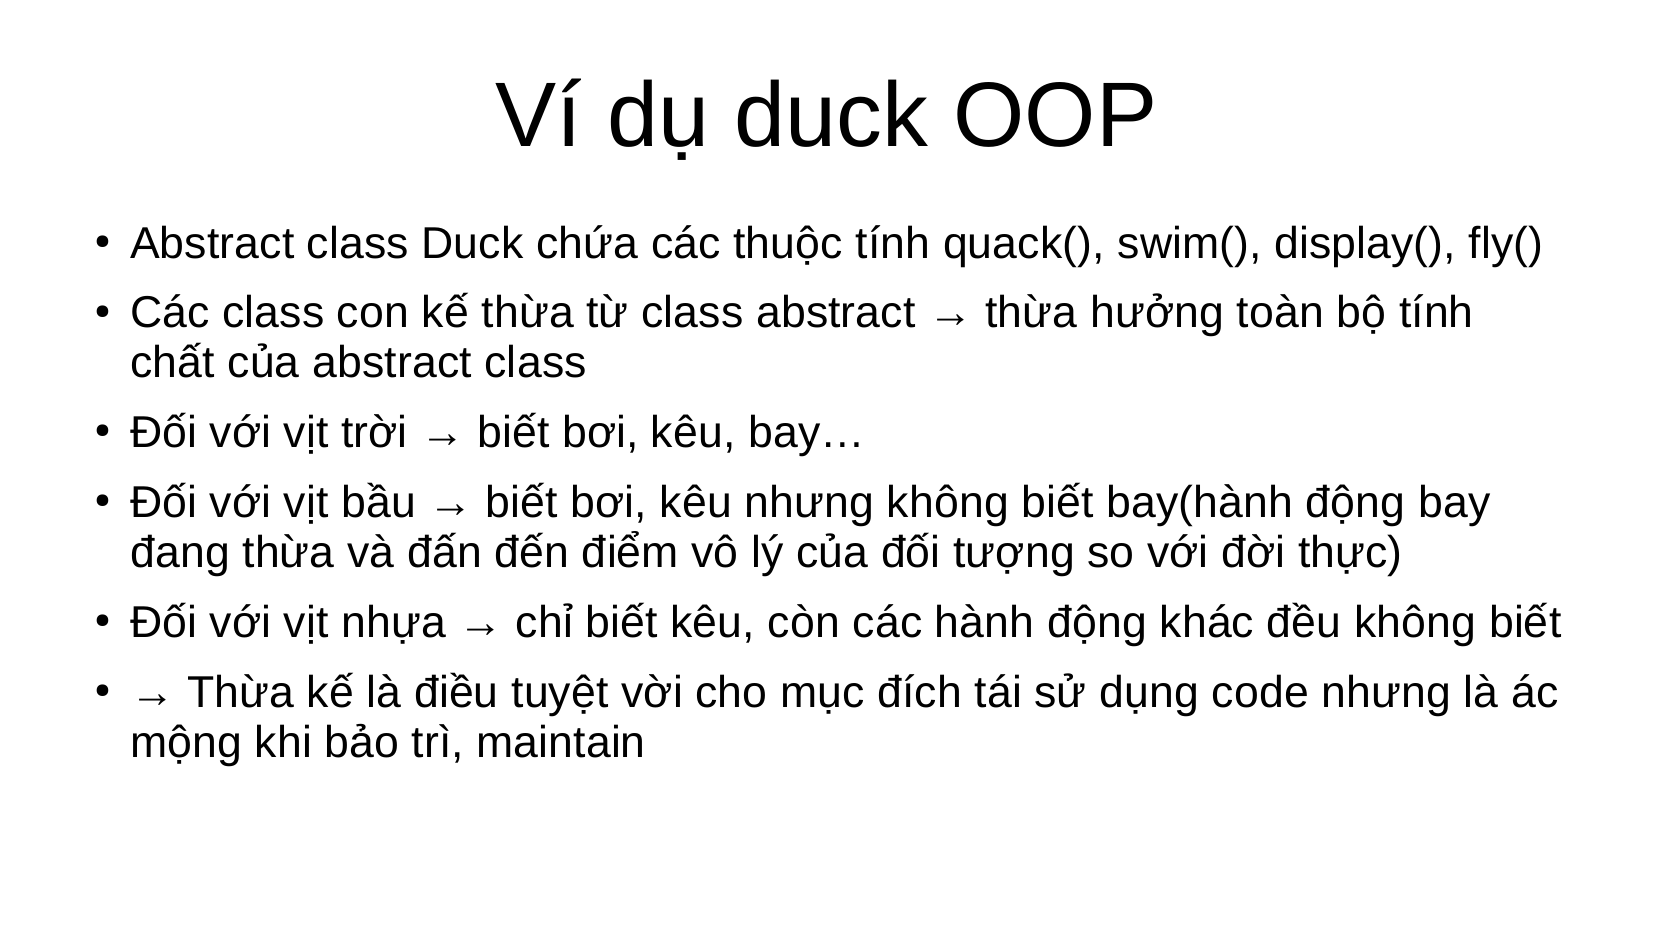

# Ví dụ duck OOP
Abstract class Duck chứa các thuộc tính quack(), swim(), display(), fly()
Các class con kế thừa từ class abstract → thừa hưởng toàn bộ tính chất của abstract class
Đối với vịt trời → biết bơi, kêu, bay…
Đối với vịt bầu → biết bơi, kêu nhưng không biết bay(hành động bay đang thừa và đấn đến điểm vô lý của đối tượng so với đời thực)
Đối với vịt nhựa → chỉ biết kêu, còn các hành động khác đều không biết
→ Thừa kế là điều tuyệt vời cho mục đích tái sử dụng code nhưng là ác mộng khi bảo trì, maintain